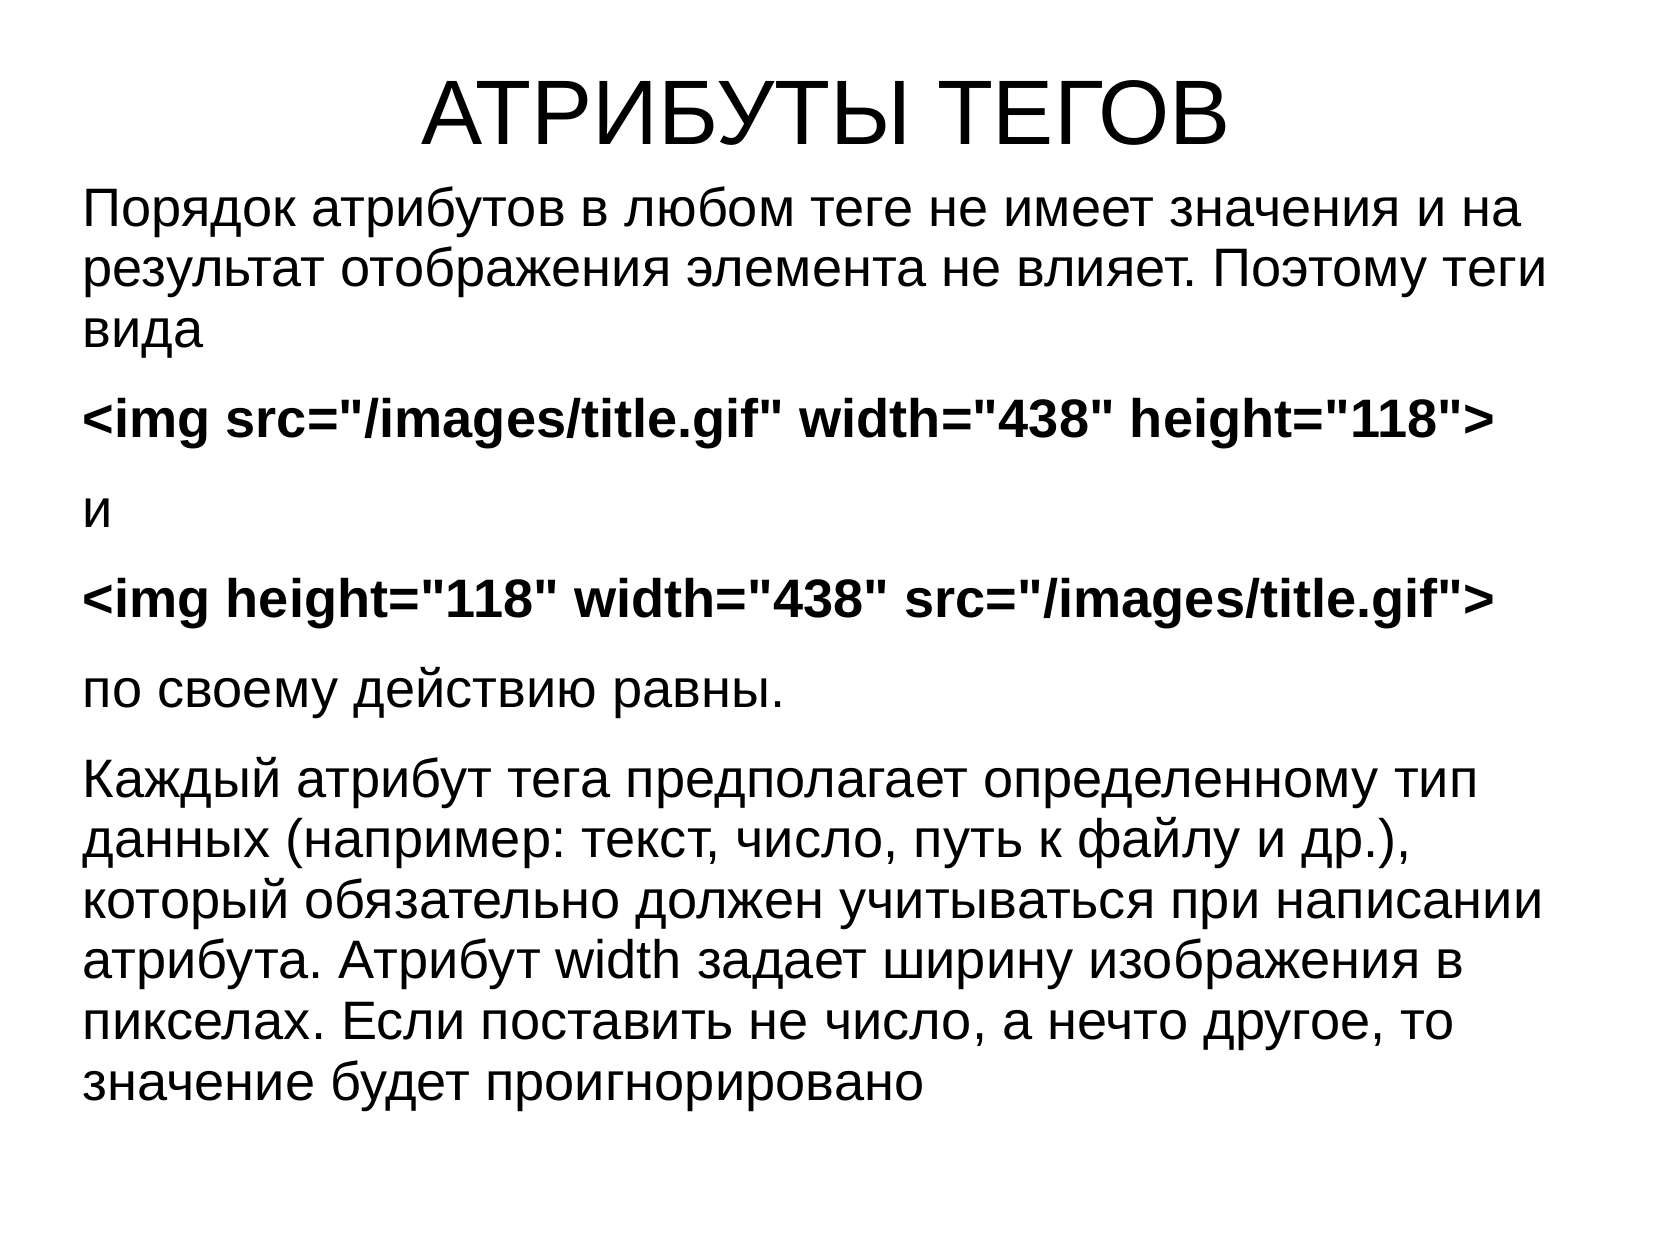

# АТРИБУТЫ ТЕГОВ
Порядок атрибутов в любом теге не имеет значения и на результат отображения элемента не влияет. Поэтому теги вида
<img src="/images/title.gif" width="438" height="118">
и
<img height="118" width="438" src="/images/title.gif">
по своему действию равны.
Каждый атрибут тега предполагает определенному тип данных (например: текст, число, путь к файлу и др.), который обязательно должен учитываться при написании атрибута. Атрибут width задает ширину изображения в пикселах. Если поставить не число, а нечто другое, то значение будет проигнорировано